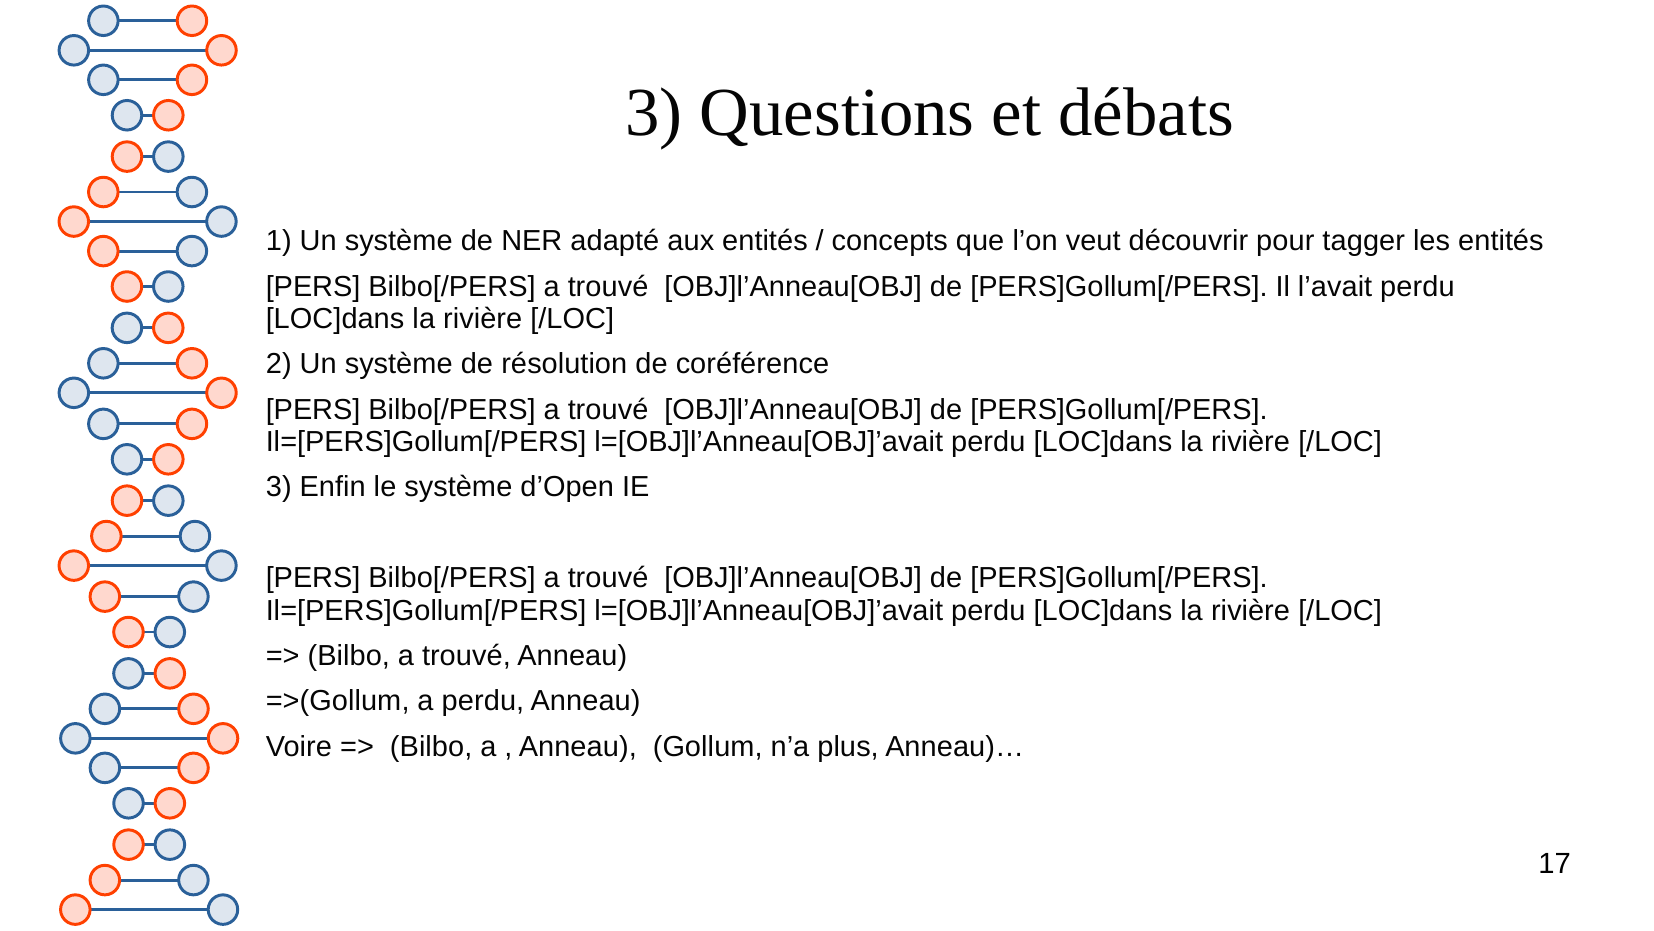

# 3) Questions et débats
1) Un système de NER adapté aux entités / concepts que l’on veut découvrir pour tagger les entités
[PERS] Bilbo[/PERS] a trouvé [OBJ]l’Anneau[OBJ] de [PERS]Gollum[/PERS]. Il l’avait perdu [LOC]dans la rivière [/LOC]
2) Un système de résolution de coréférence
[PERS] Bilbo[/PERS] a trouvé [OBJ]l’Anneau[OBJ] de [PERS]Gollum[/PERS]. Il=[PERS]Gollum[/PERS] l=[OBJ]l’Anneau[OBJ]’avait perdu [LOC]dans la rivière [/LOC]
3) Enfin le système d’Open IE
[PERS] Bilbo[/PERS] a trouvé [OBJ]l’Anneau[OBJ] de [PERS]Gollum[/PERS]. Il=[PERS]Gollum[/PERS] l=[OBJ]l’Anneau[OBJ]’avait perdu [LOC]dans la rivière [/LOC]
=> (Bilbo, a trouvé, Anneau)
=>(Gollum, a perdu, Anneau)
Voire => (Bilbo, a , Anneau), (Gollum, n’a plus, Anneau)…
17